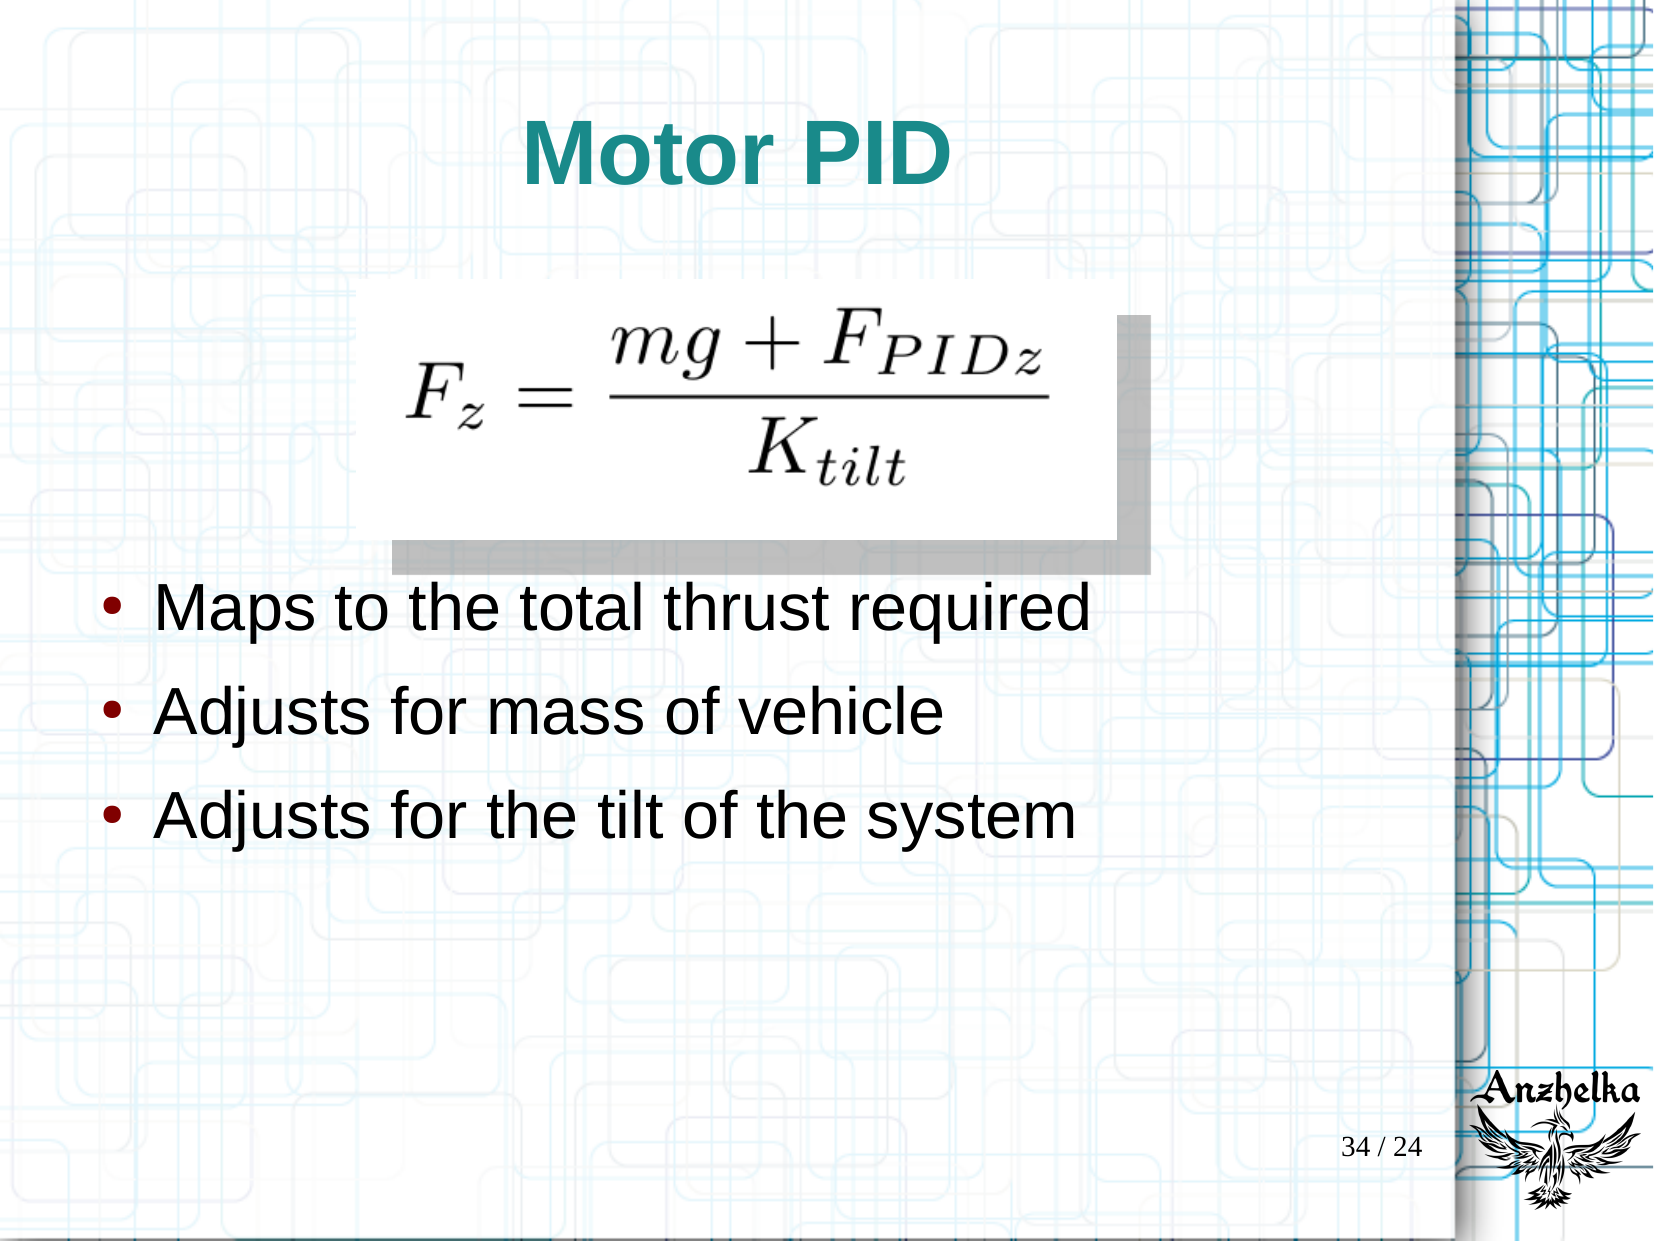

# Motor PID
Maps to the total thrust required
Adjusts for mass of vehicle
Adjusts for the tilt of the system
34